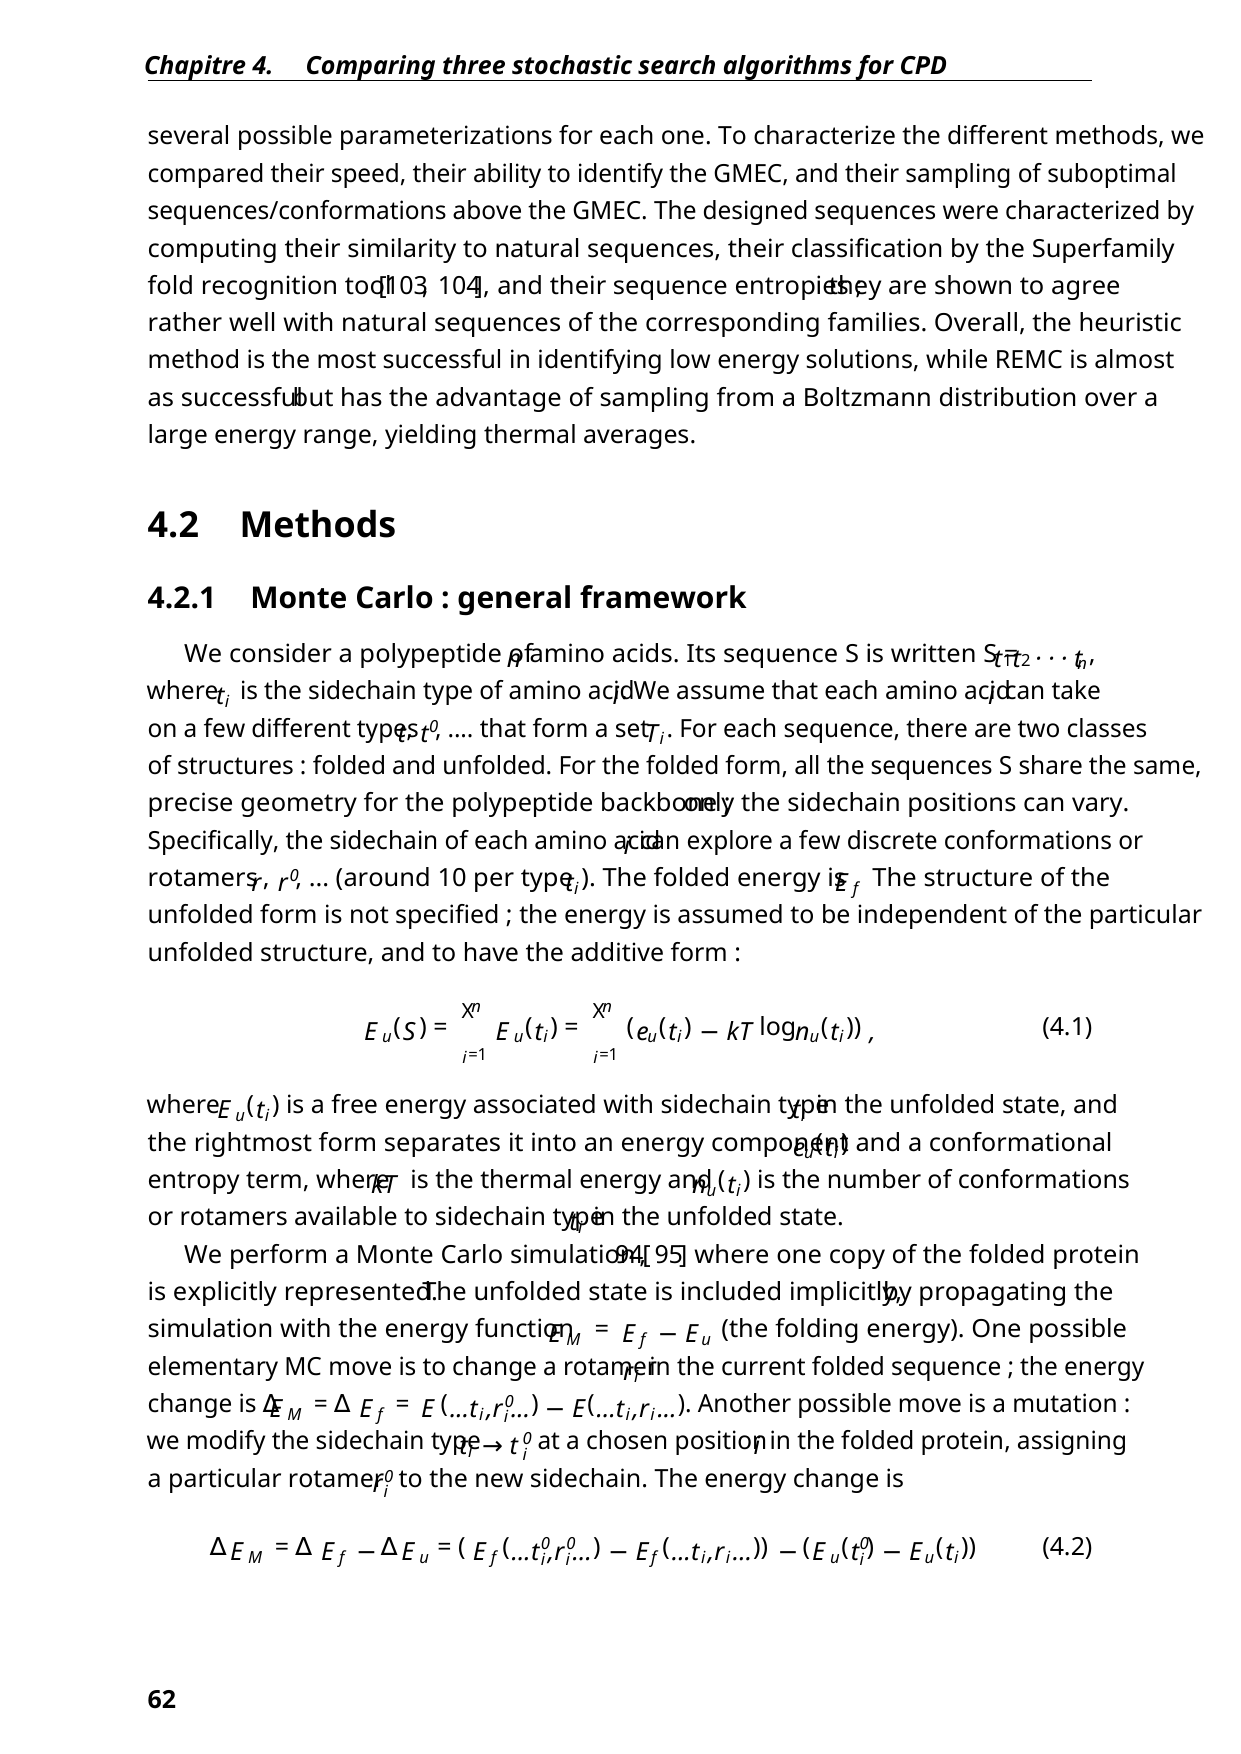

Chapitre 4.
Comparing three stochastic search algorithms for CPD
several possible parameterizations for each one. To characterize the different methods, we
compared their speed, their ability to identify the GMEC, and their sampling of suboptimal
sequences/conformations above the GMEC. The designed sequences were characterized by
computing their similarity to natural sequences, their classification by the Superfamily
fold recognition tool
[
103
,
104
],
and their sequence entropies ;
they are shown to agree
rather well with natural sequences of the corresponding families. Overall, the heuristic
method is the most successful in identifying low energy solutions, while REMC is almost
as successful
but has the advantage of sampling from a Boltzmann distribution over a
large energy range, yielding thermal averages.
4.2
Methods
4.2.1
Monte Carlo : general framework
We consider a polypeptide of
amino acids. Its sequence S is written S =
,
n
t
t
· · · t
1
2
n
where
is the sidechain type of amino acid
. We assume that each amino acid
can take
t
i
i
i
on a few different types
,
, .... that form a set
. For each sequence, there are two classes
0
t
t
T
i
of structures : folded and unfolded. For the folded form, all the sequences S share the same,
precise geometry for the polypeptide backbone ;
only the sidechain positions can vary.
Specifically, the sidechain of each amino acid
can explore a few discrete conformations or
i
rotamers
,
, ... (around 10 per type
). The folded energy is
The structure of the
0
r
r
t
E
i
f
unfolded form is not specified ; the energy is assumed to be independent of the particular
unfolded structure, and to have the additive form :
n
n
X
X
(
) =
(
) =
(
(
)
log
(
))
(4.1)
E
S
E
t
e
t
− kT
n
t
,
u
u
i
u
i
u
i
=1
=1
i
i
where
(
) is a free energy associated with sidechain type
in the unfolded state, and
E
t
t
u
i
i
the rightmost form separates it into an energy component
(
) and a conformational
e
t
u
i
entropy term, where
is the thermal energy and
(
) is the number of conformations
kT
n
t
u
i
or rotamers available to sidechain type
in the unfolded state.
t
i
We perform a Monte Carlo simulation [
94
,
95
] where one copy of the folded protein
is explicitly represented.
The unfolded state is included implicitly,
by propagating the
simulation with the energy function
=
(the folding energy). One possible
E
E
− E
M
f
u
elementary MC move is to change a rotamer
in the current folded sequence ; the energy
r
i
change is ∆
= ∆
=
(
)
(
). Another possible move is a mutation :
0
E
E
E
...t
,r
...
− E
...t
,r
...
M
f
i
i
i
i
we modify the sidechain type
at a chosen position
in the folded protein, assigning
0
t
→ t
i
i
i
a particular rotamer
to the new sidechain. The energy change is
0
r
i
∆
= ∆
∆
= (
(
)
(
))
(
(
)
(
))
(4.2)
0
0
0
E
E
−
E
E
...t
,r
...
− E
...t
,r
...
−
E
t
− E
t
M
f
u
f
f
i
i
u
u
i
i
i
i
62